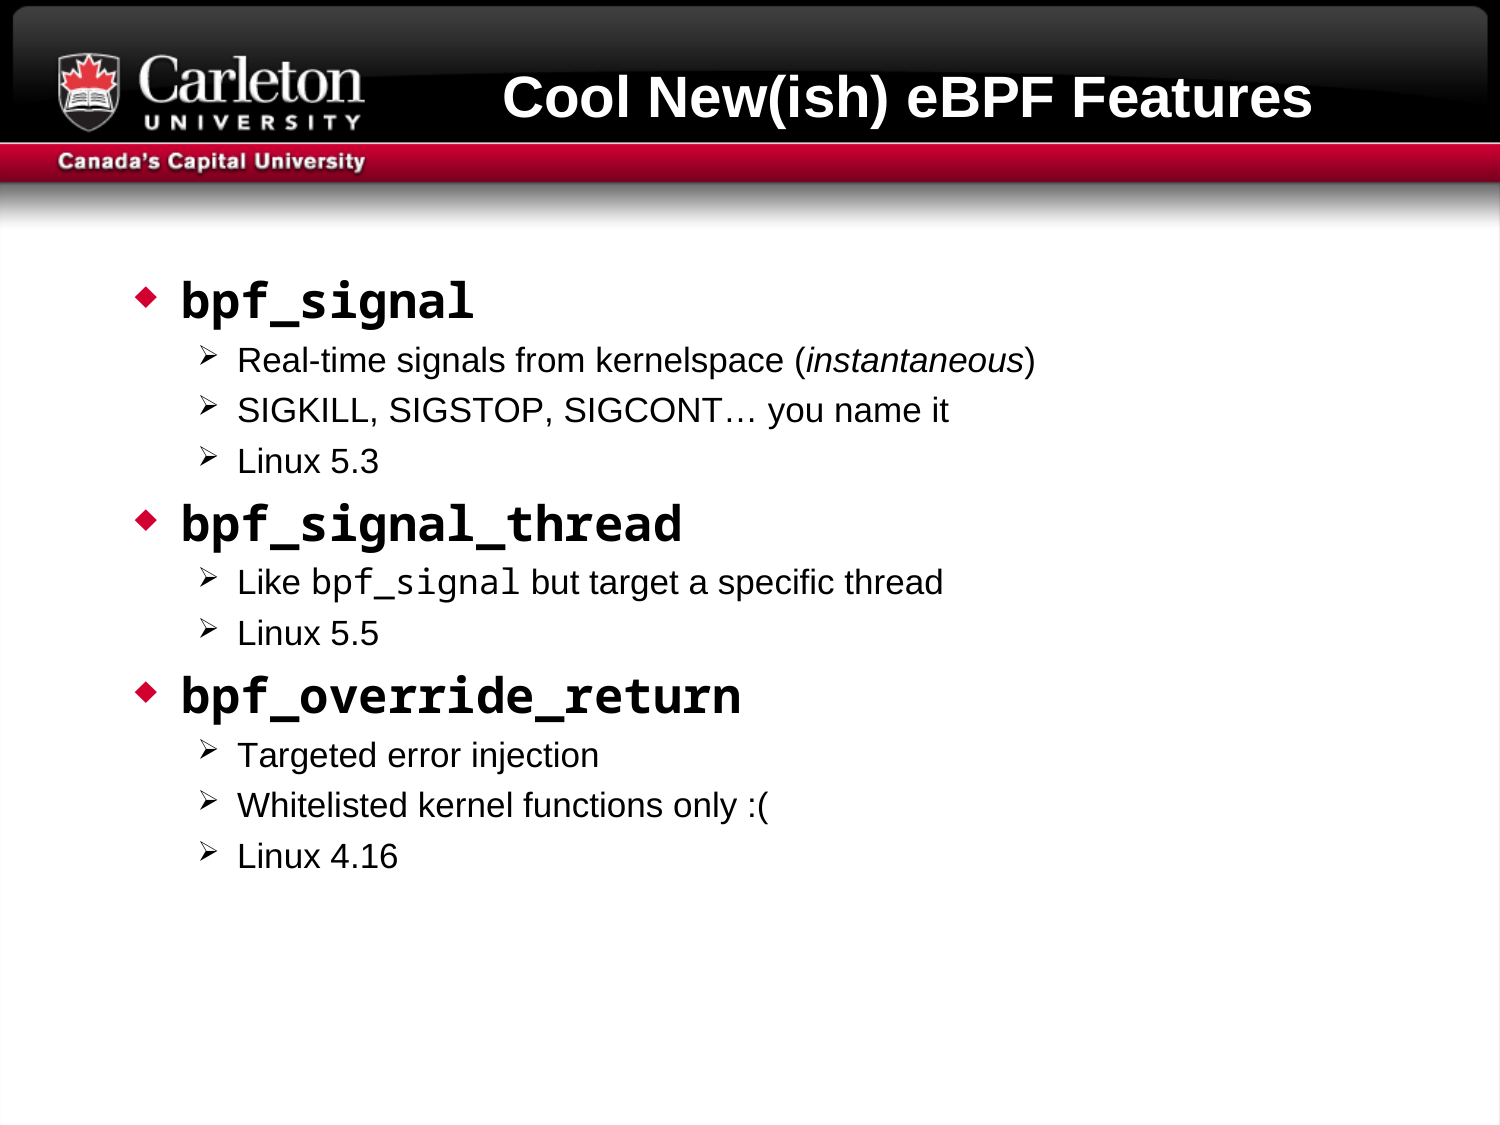

# Cool New(ish) eBPF Features
bpf_signal
Real-time signals from kernelspace (instantaneous)
SIGKILL, SIGSTOP, SIGCONT… you name it
Linux 5.3
bpf_signal_thread
Like bpf_signal but target a specific thread
Linux 5.5
bpf_override_return
Targeted error injection
Whitelisted kernel functions only :(
Linux 4.16